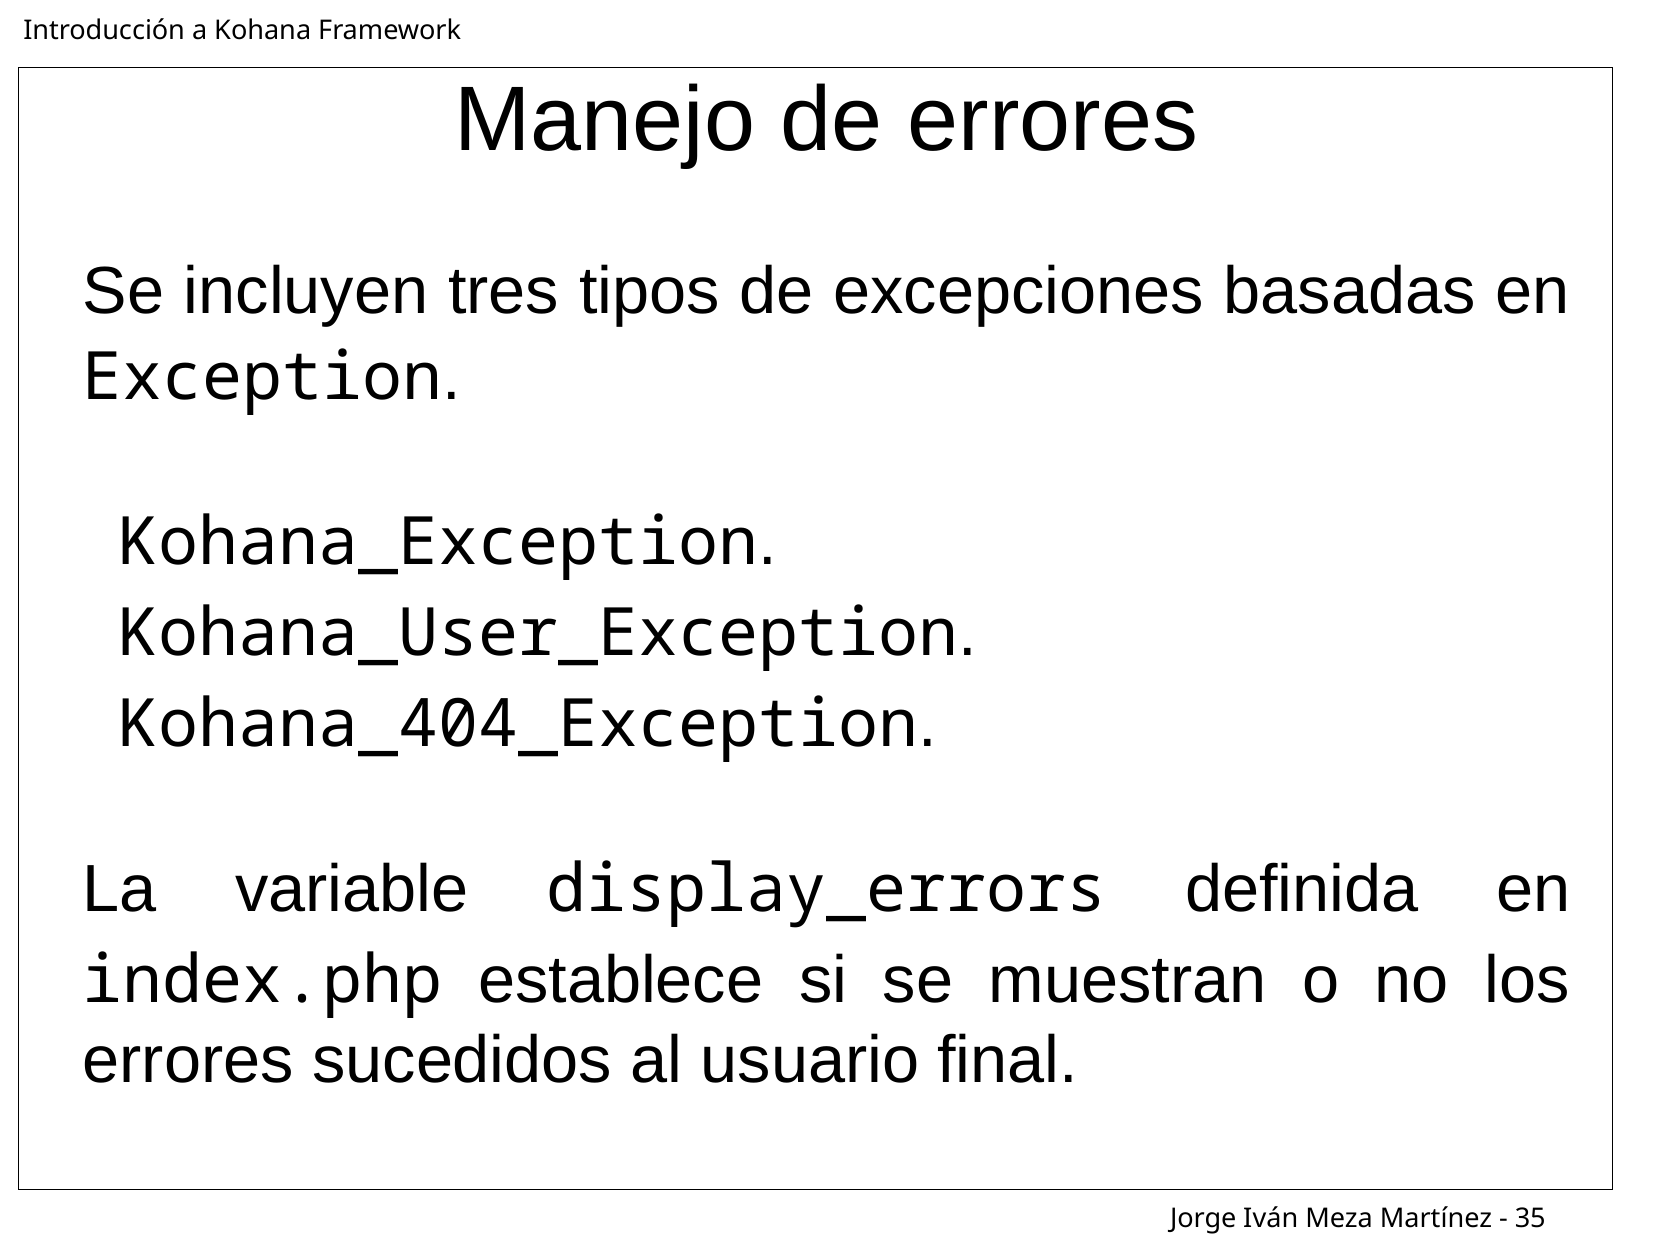

# Manejo de errores
Se incluyen tres tipos de excepciones basadas en Exception.
Kohana_Exception.
Kohana_User_Exception.
Kohana_404_Exception.
La variable display_errors definida en index.php establece si se muestran o no los errores sucedidos al usuario final.